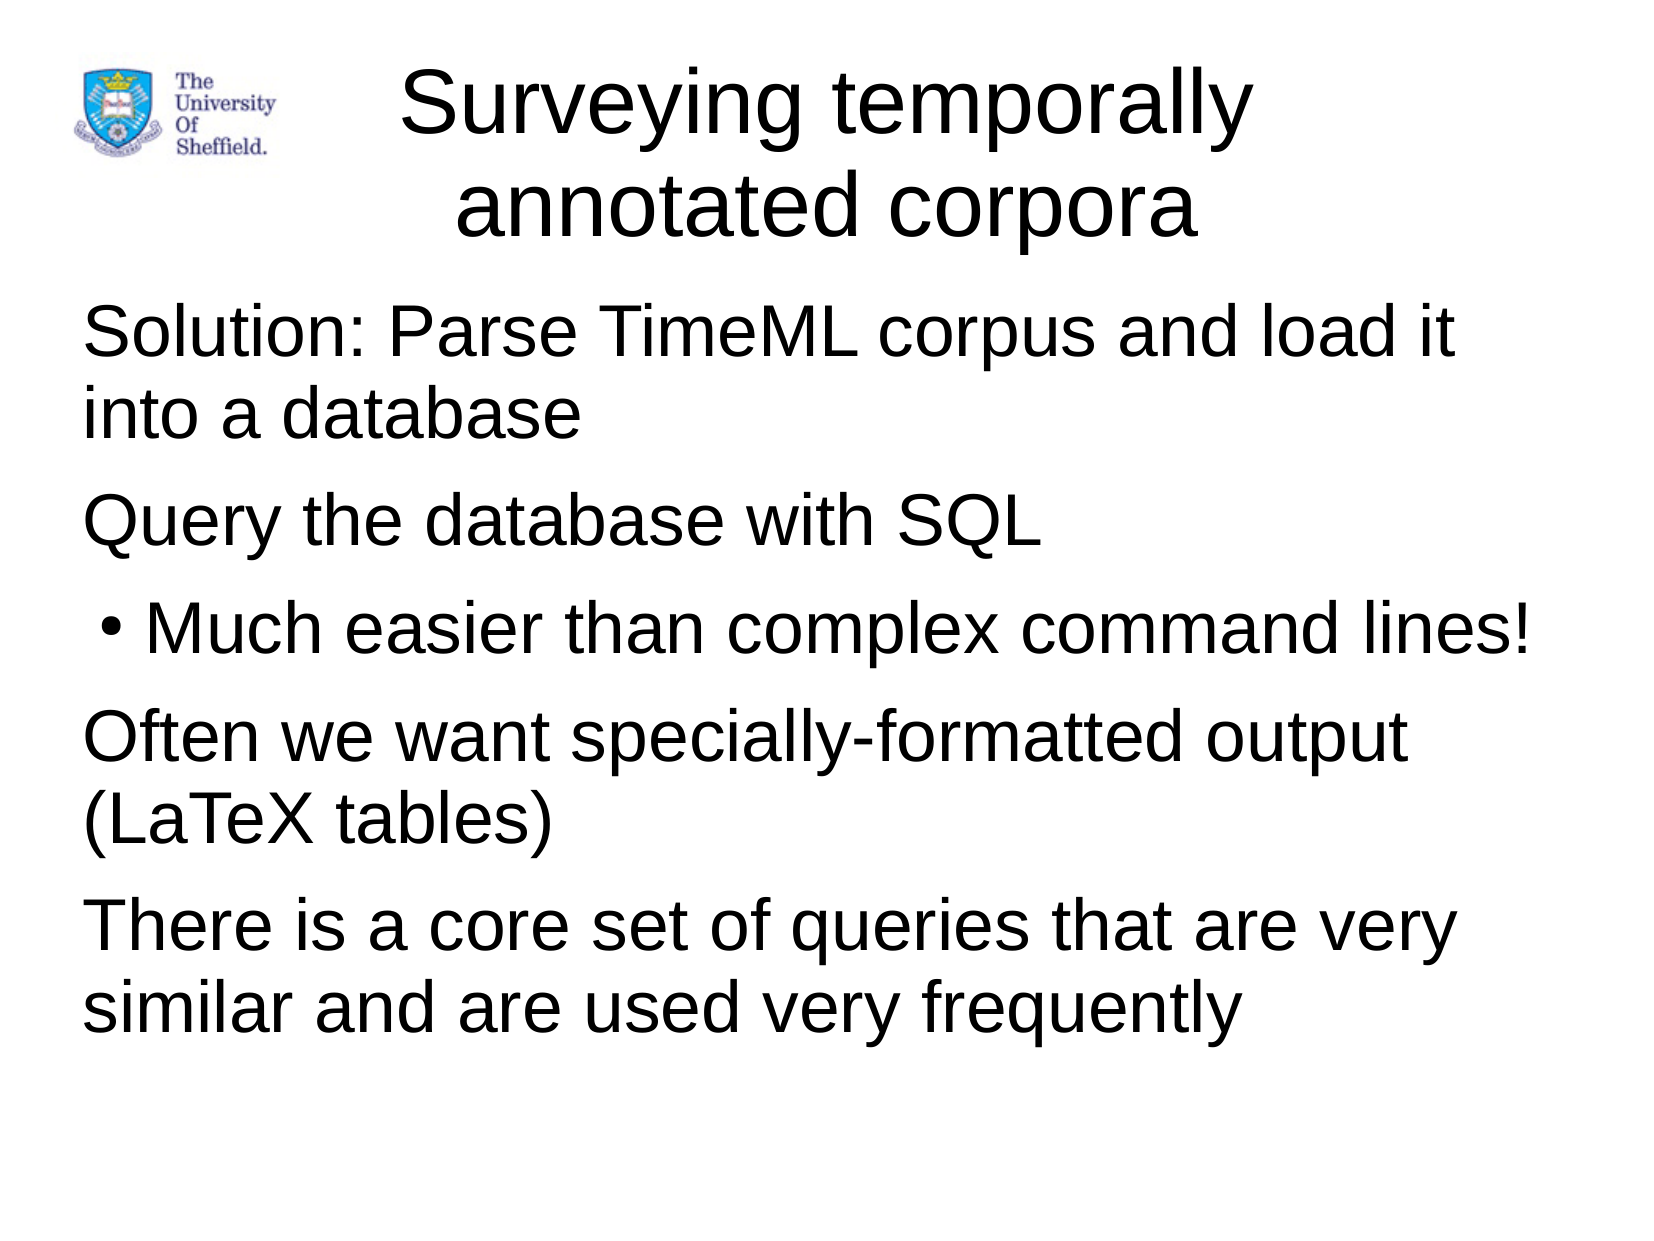

# Surveying temporally annotated corpora
Solution: Parse TimeML corpus and load it into a database
Query the database with SQL
Much easier than complex command lines!
Often we want specially-formatted output (LaTeX tables)
There is a core set of queries that are very similar and are used very frequently